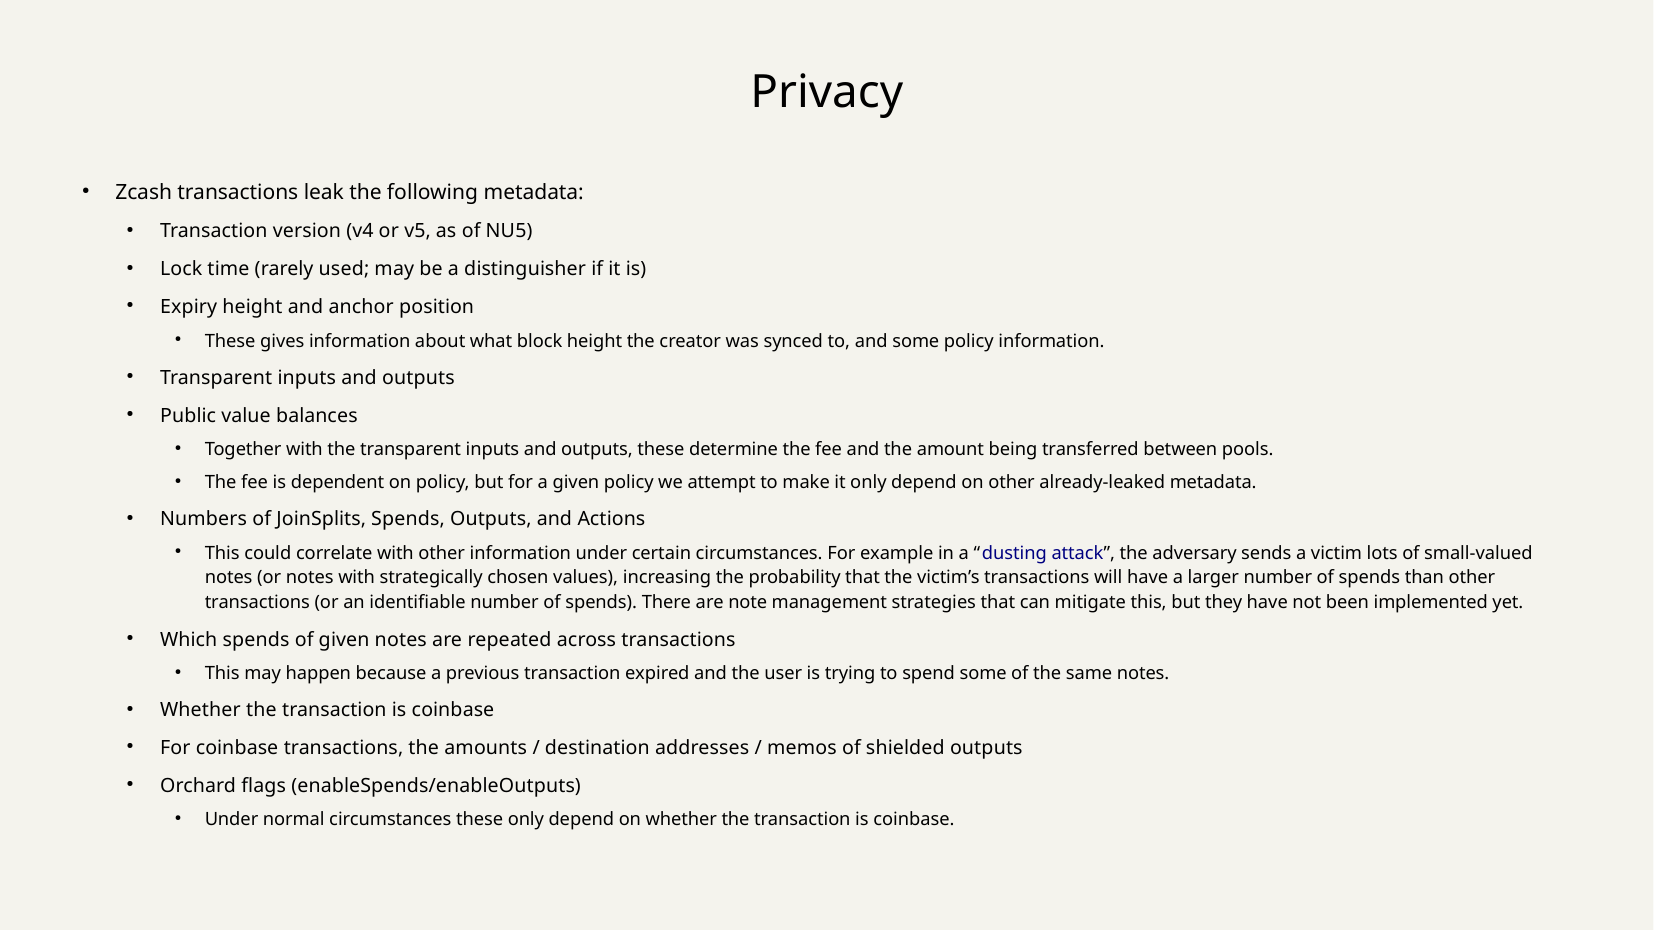

# Privacy
Zcash transactions leak the following metadata:
Transaction version (v4 or v5, as of NU5)
Lock time (rarely used; may be a distinguisher if it is)
Expiry height and anchor position
These gives information about what block height the creator was synced to, and some policy information.
Transparent inputs and outputs
Public value balances
Together with the transparent inputs and outputs, these determine the fee and the amount being transferred between pools.
The fee is dependent on policy, but for a given policy we attempt to make it only depend on other already-leaked metadata.
Numbers of JoinSplits, Spends, Outputs, and Actions
This could correlate with other information under certain circumstances. For example in a “dusting attack”, the adversary sends a victim lots of small-valued notes (or notes with strategically chosen values), increasing the probability that the victim’s transactions will have a larger number of spends than other transactions (or an identifiable number of spends). There are note management strategies that can mitigate this, but they have not been implemented yet.
Which spends of given notes are repeated across transactions
This may happen because a previous transaction expired and the user is trying to spend some of the same notes.
Whether the transaction is coinbase
For coinbase transactions, the amounts / destination addresses / memos of shielded outputs
Orchard flags (enableSpends/enableOutputs)
Under normal circumstances these only depend on whether the transaction is coinbase.